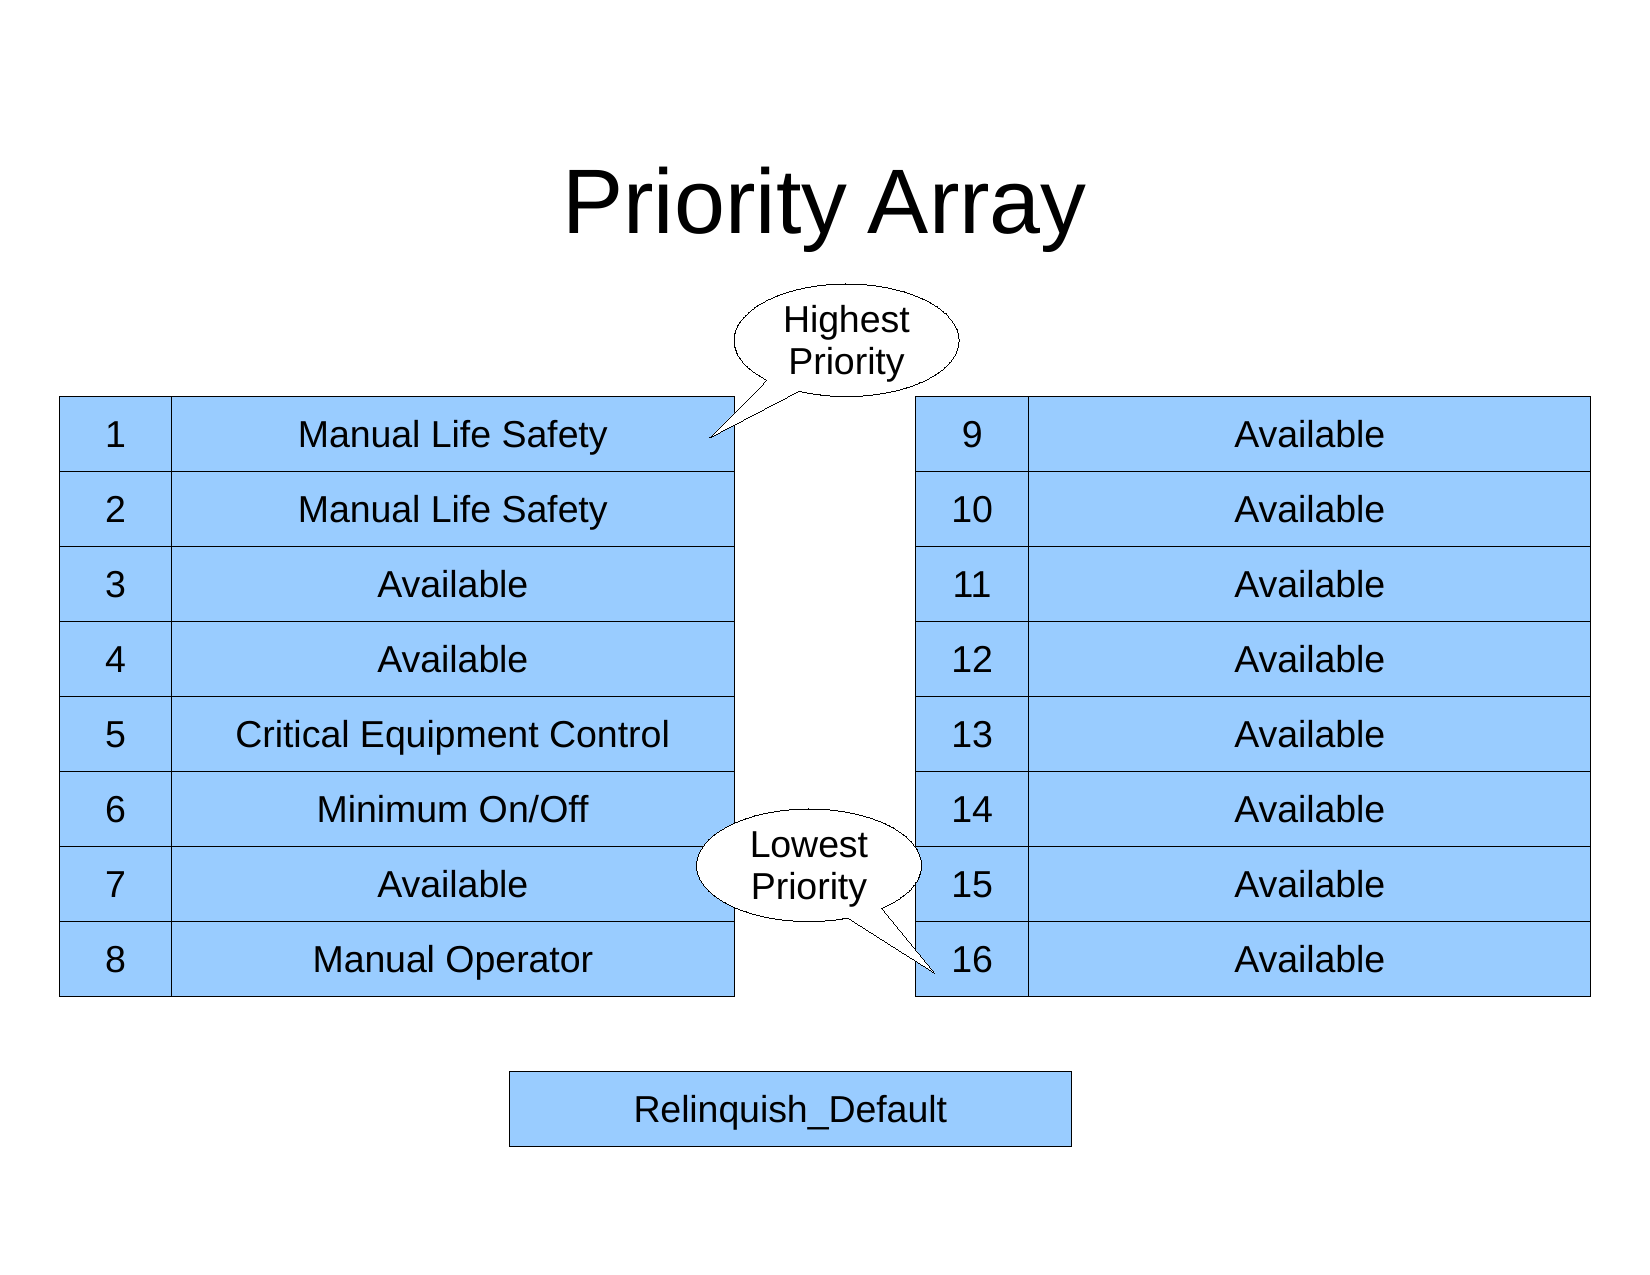

# Priority Array
Highest
Priority
1
Manual Life Safety
9
Available
2
Manual Life Safety
10
Available
3
Available
11
Available
4
Available
12
Available
5
Critical Equipment Control
13
Available
6
Minimum On/Off
14
Available
Lowest Priority
7
Available
15
Available
8
Manual Operator
16
Available
Relinquish_Default